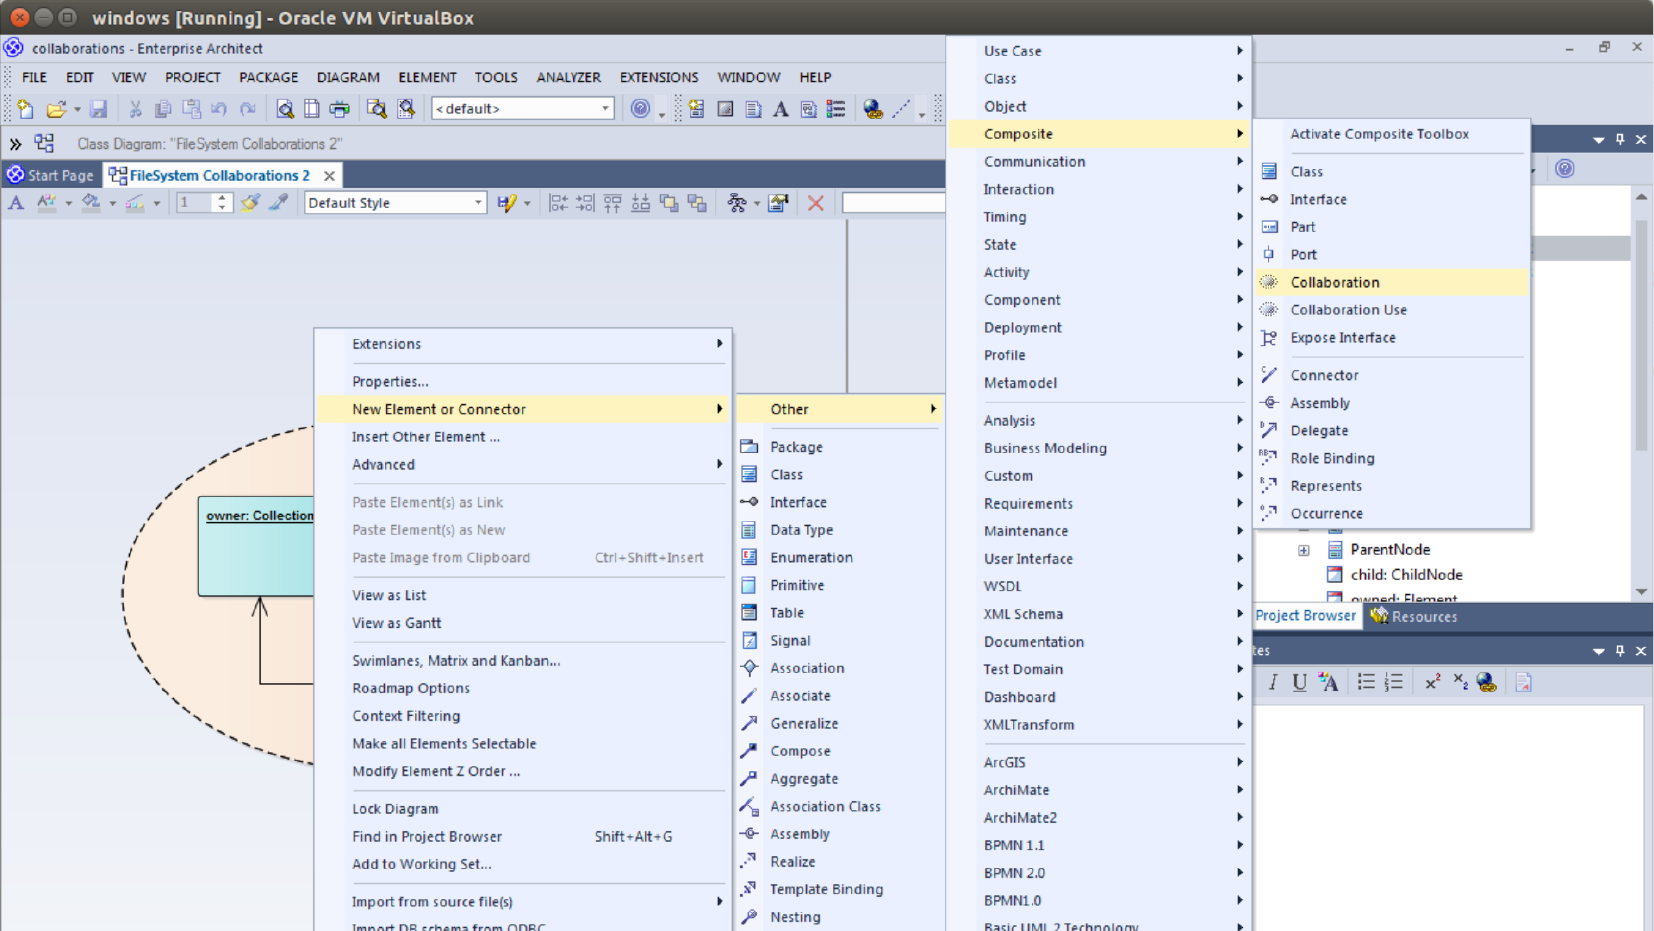

Advanced Design and Programming
© 2019 Dirk Riehle - Some Rights Reserved
18